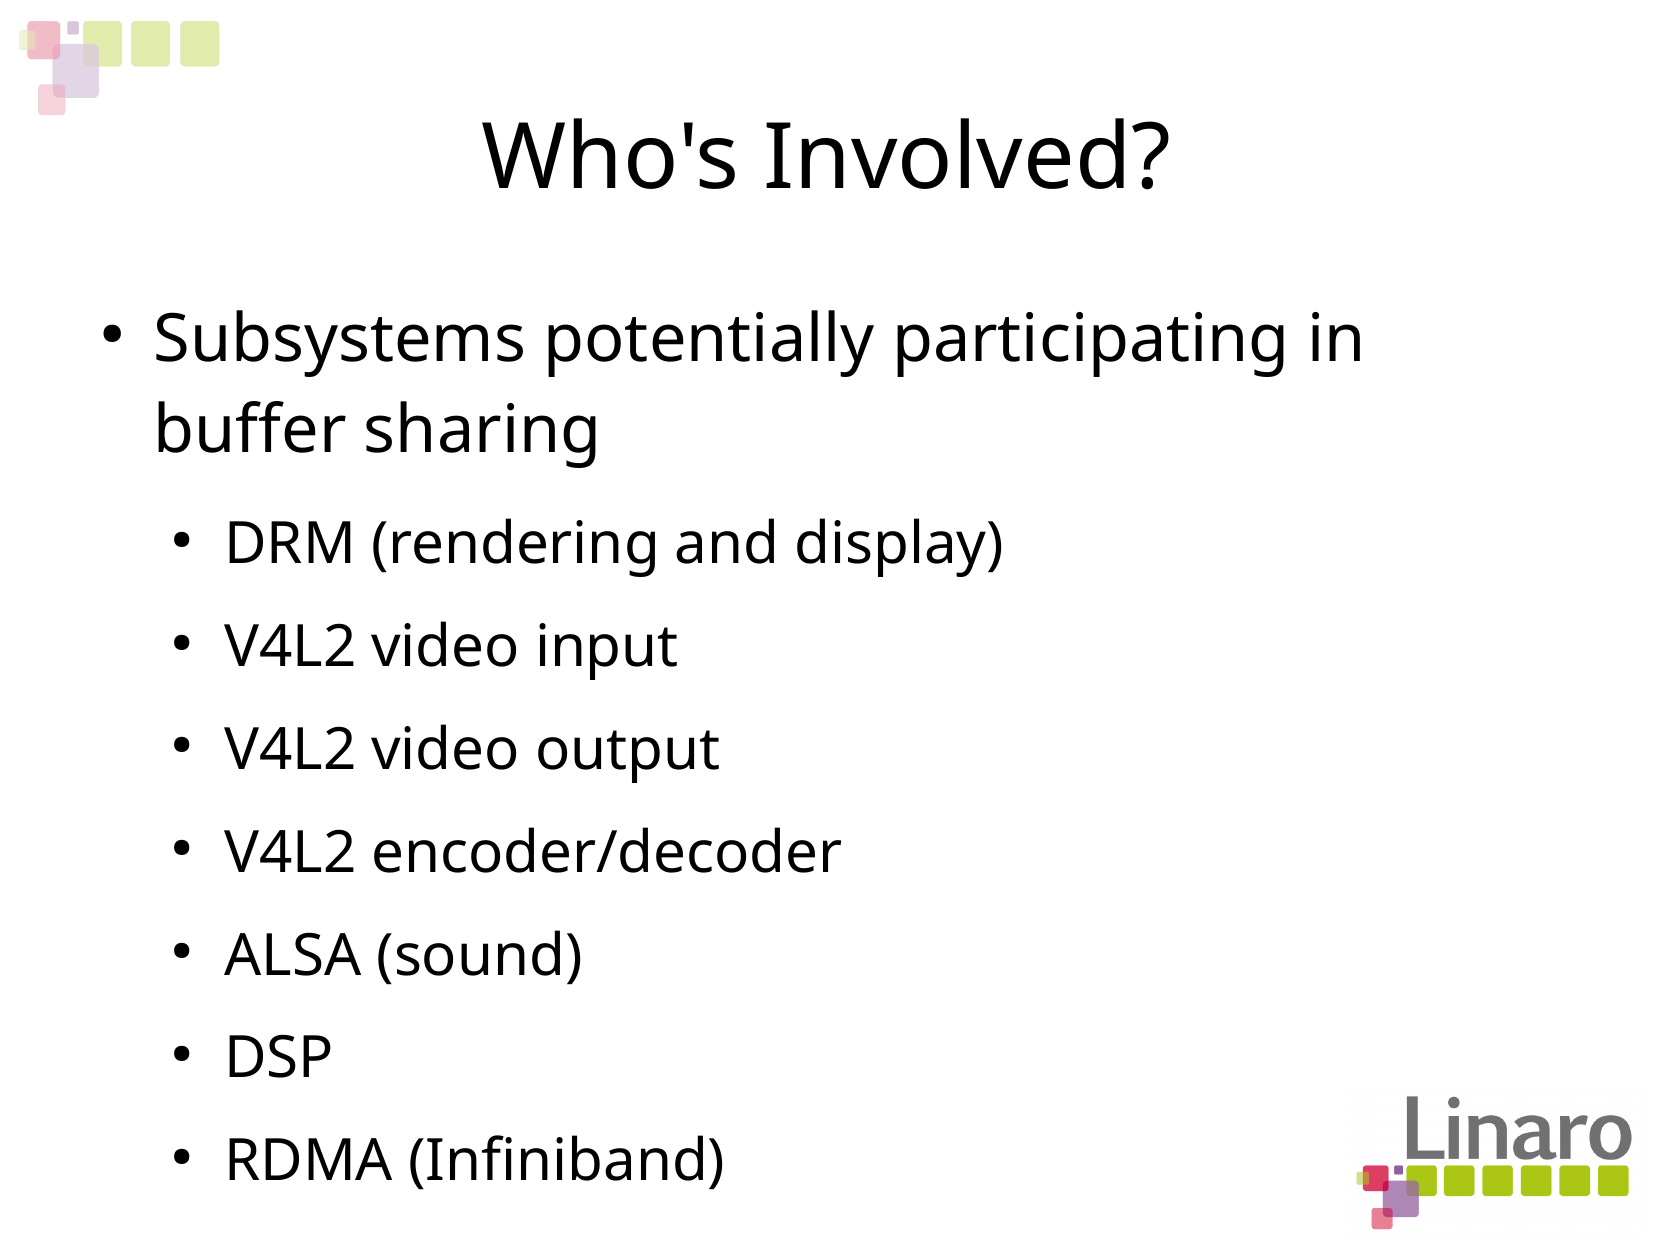

# Who's Involved?
Subsystems potentially participating in buffer sharing
DRM (rendering and display)
V4L2 video input
V4L2 video output
V4L2 encoder/decoder
ALSA (sound)
DSP
RDMA (Infiniband)